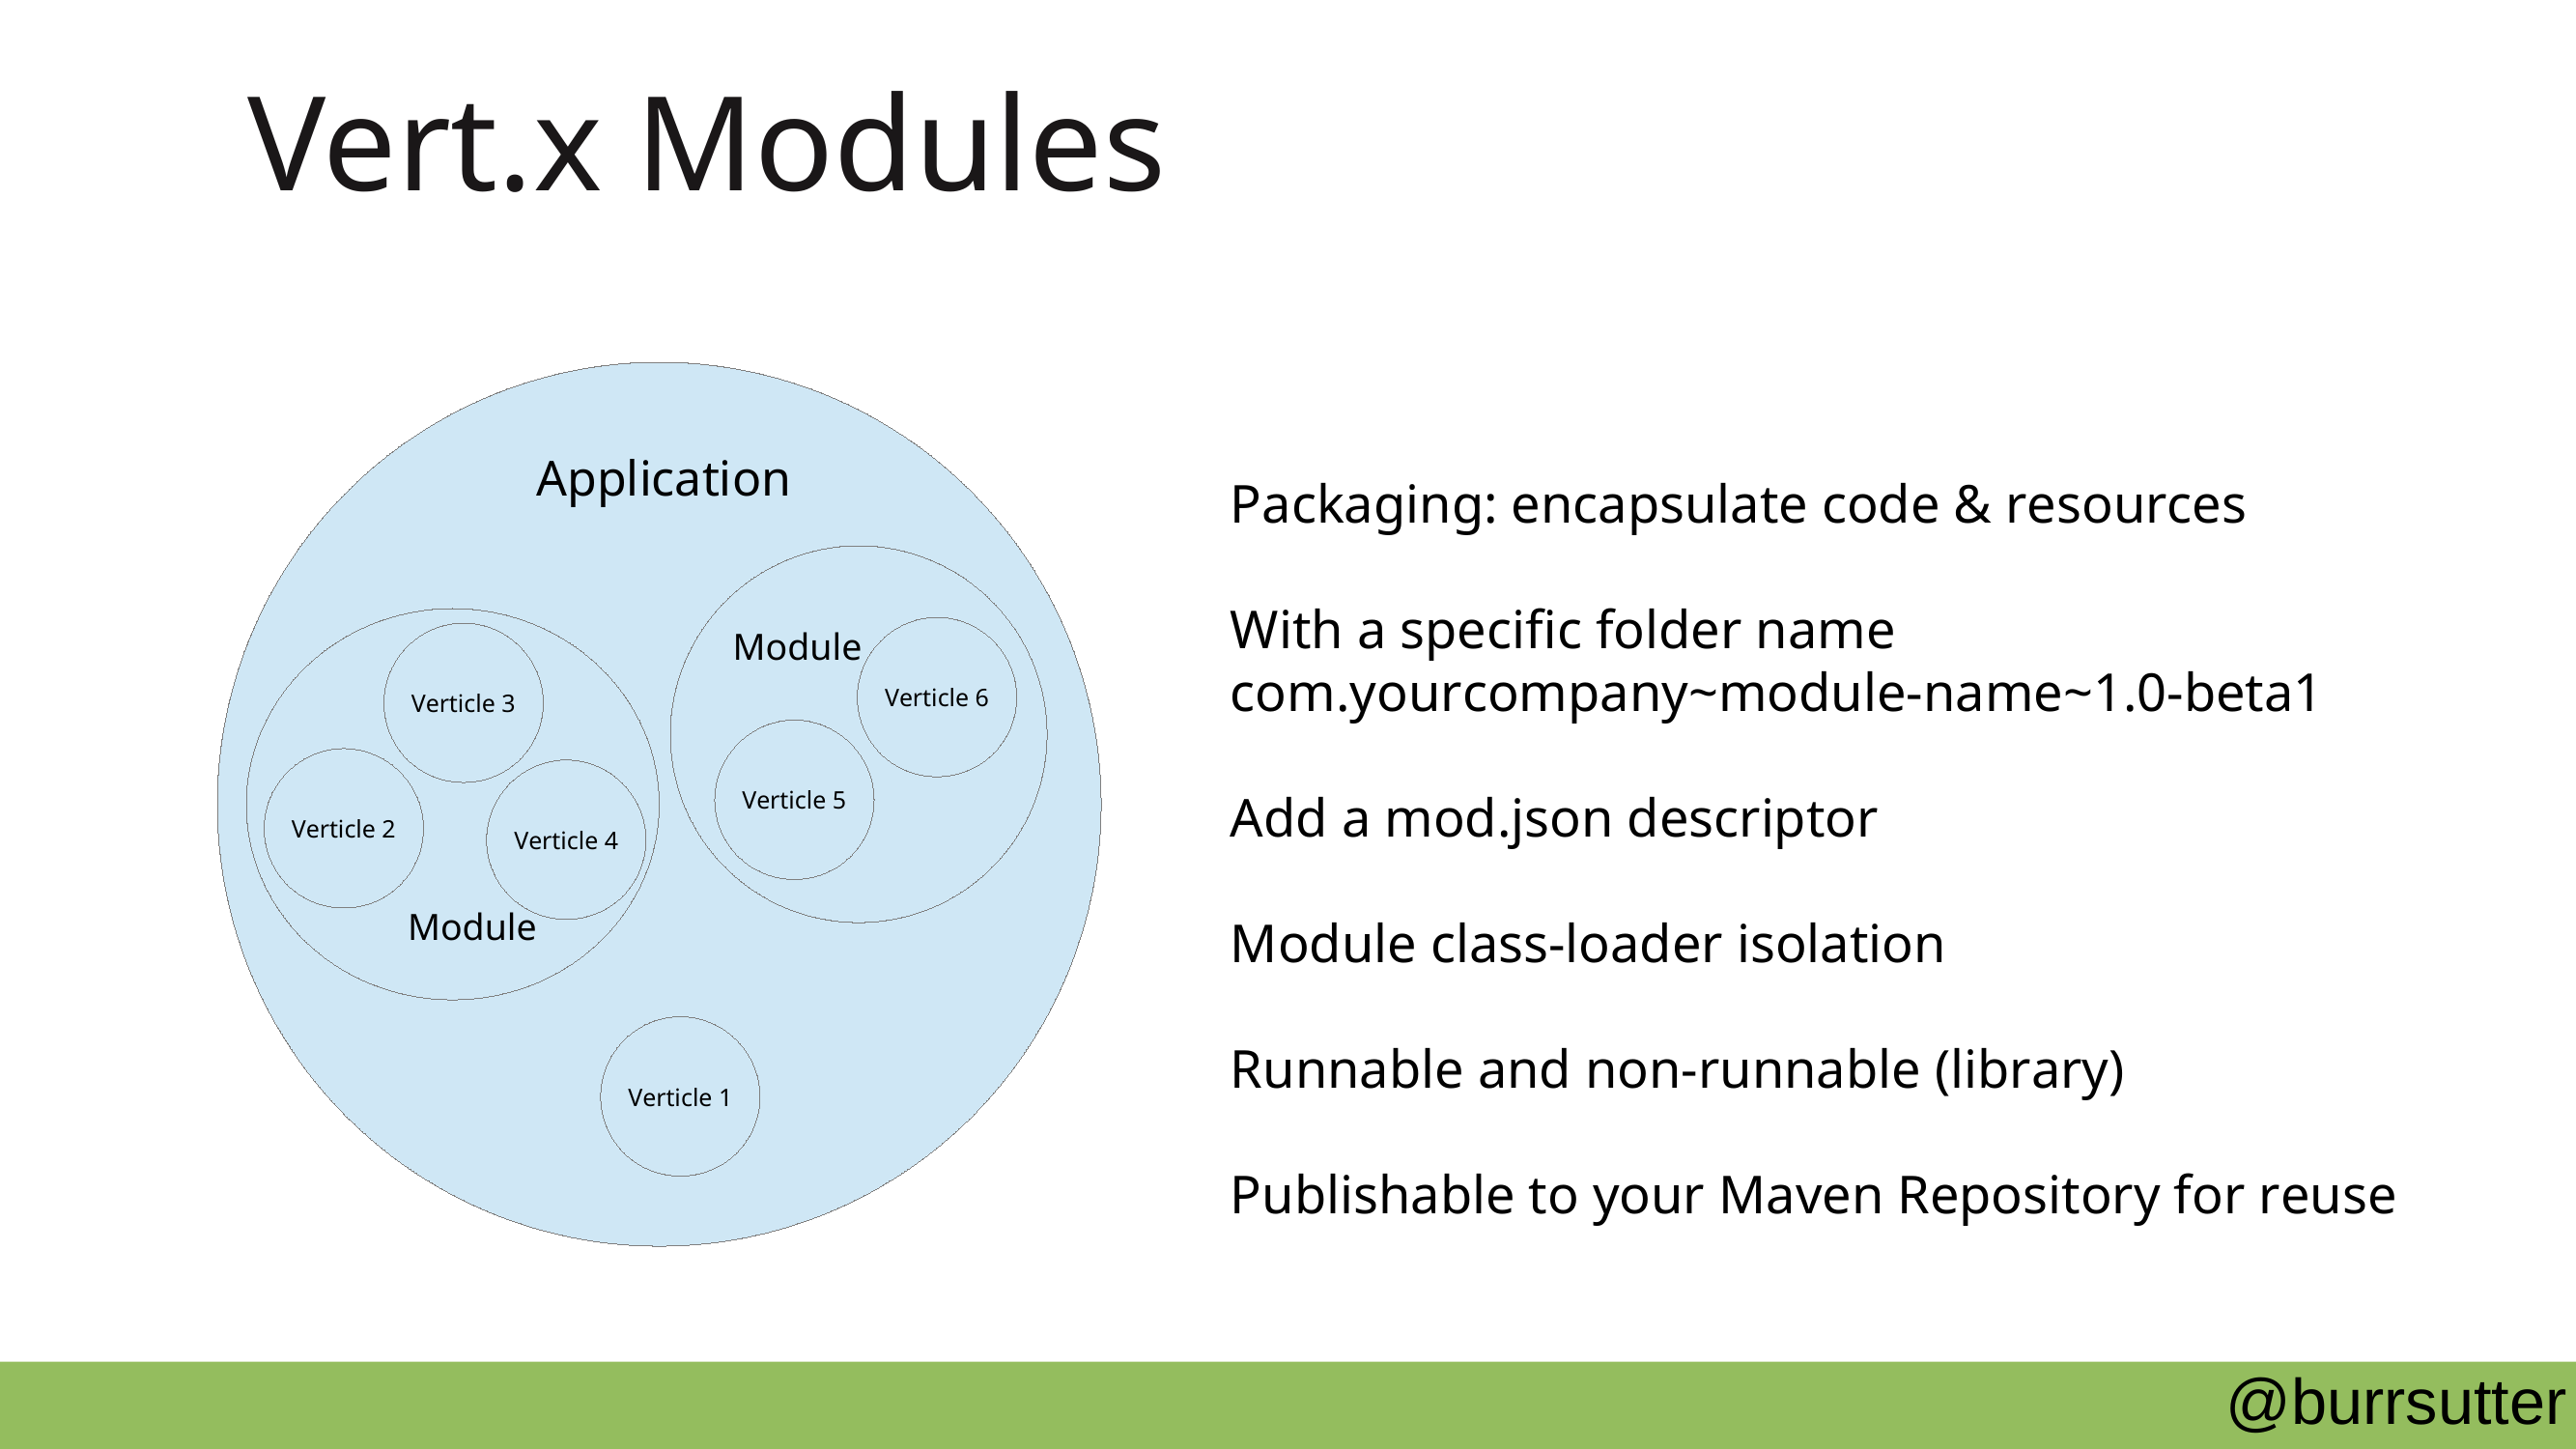

# Vert.x Modules
Application
Packaging: encapsulate code & resources
With a specific folder name
com.yourcompany~module-name~1.0-beta1
Add a mod.json descriptor
Module class-loader isolation
Runnable and non-runnable (library)
Publishable to your Maven Repository for reuse
Module
Verticle 6
Verticle 3
Verticle 5
Verticle 2
Verticle 4
Module
Verticle 1